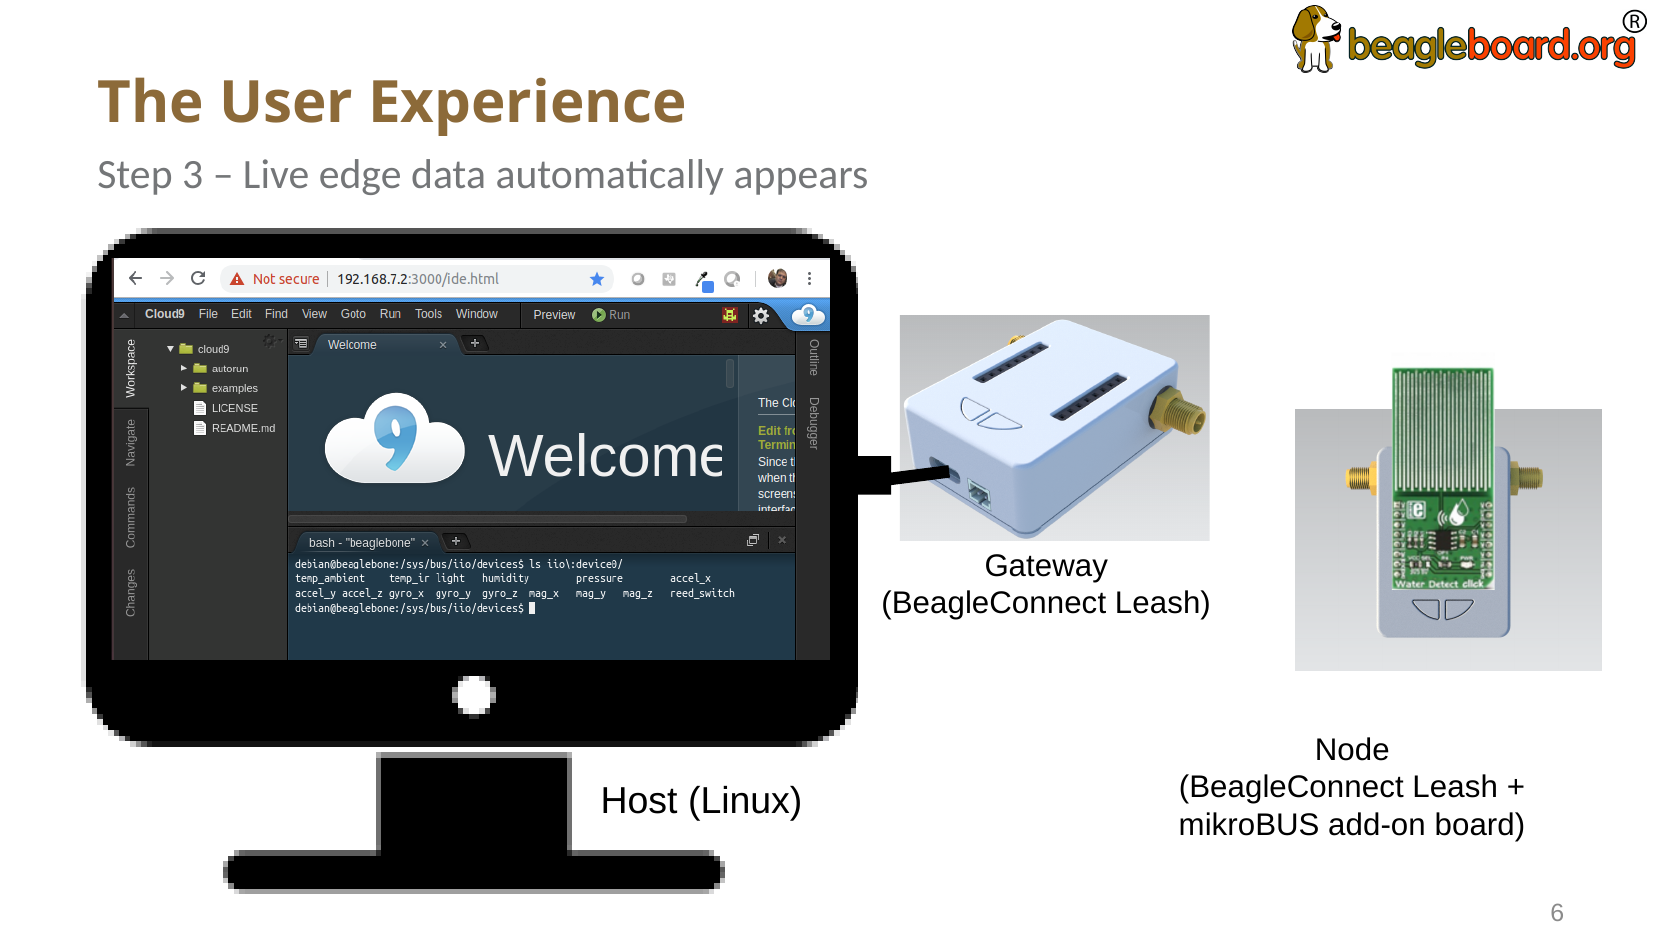

The User Experience
Step 3 – Live edge data automatically appears
Gateway
(BeagleConnect Leash)
Node
(BeagleConnect Leash + mikroBUS add-on board)
Host (Linux)